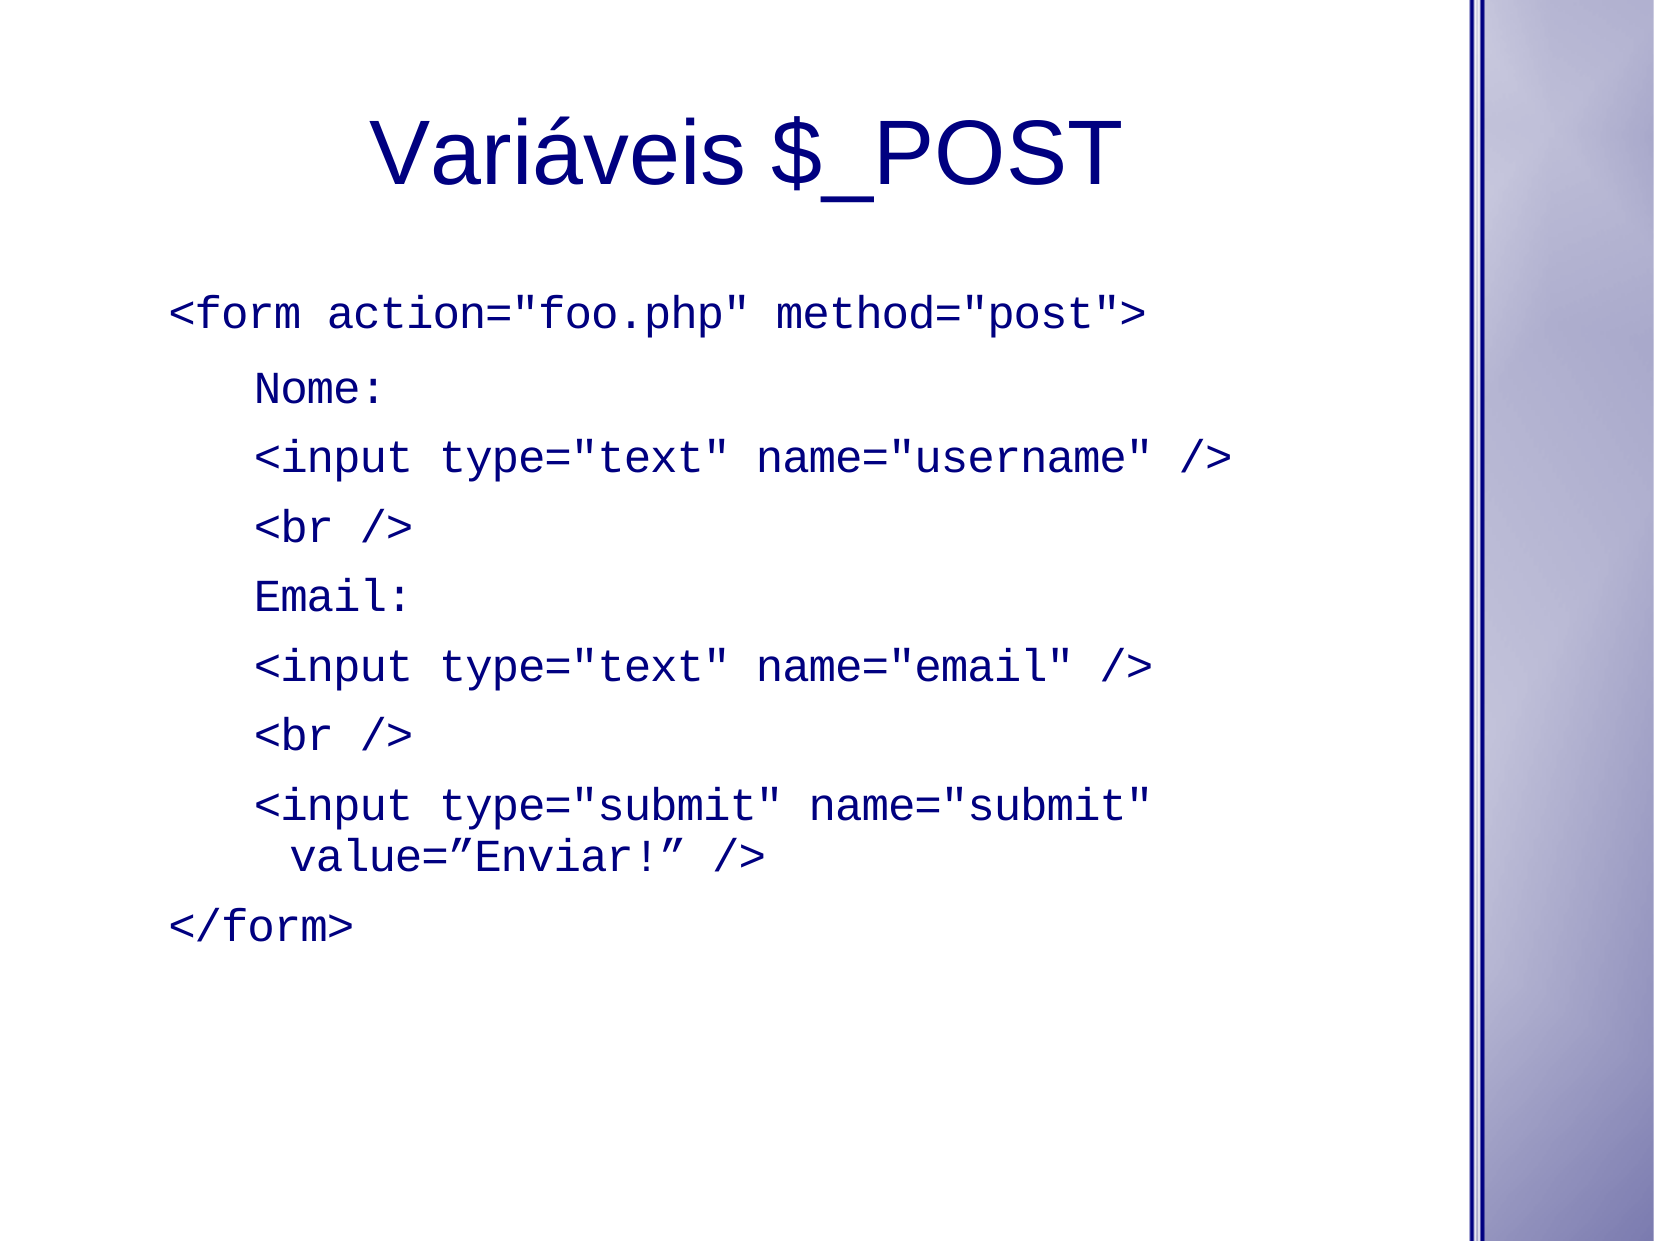

# Variáveis $_POST
<form action="foo.php" method="post">
Nome:
<input type="text" name="username" />
<br />
Email:
<input type="text" name="email" />
<br />
<input type="submit" name="submit" value=”Enviar!” />
</form>